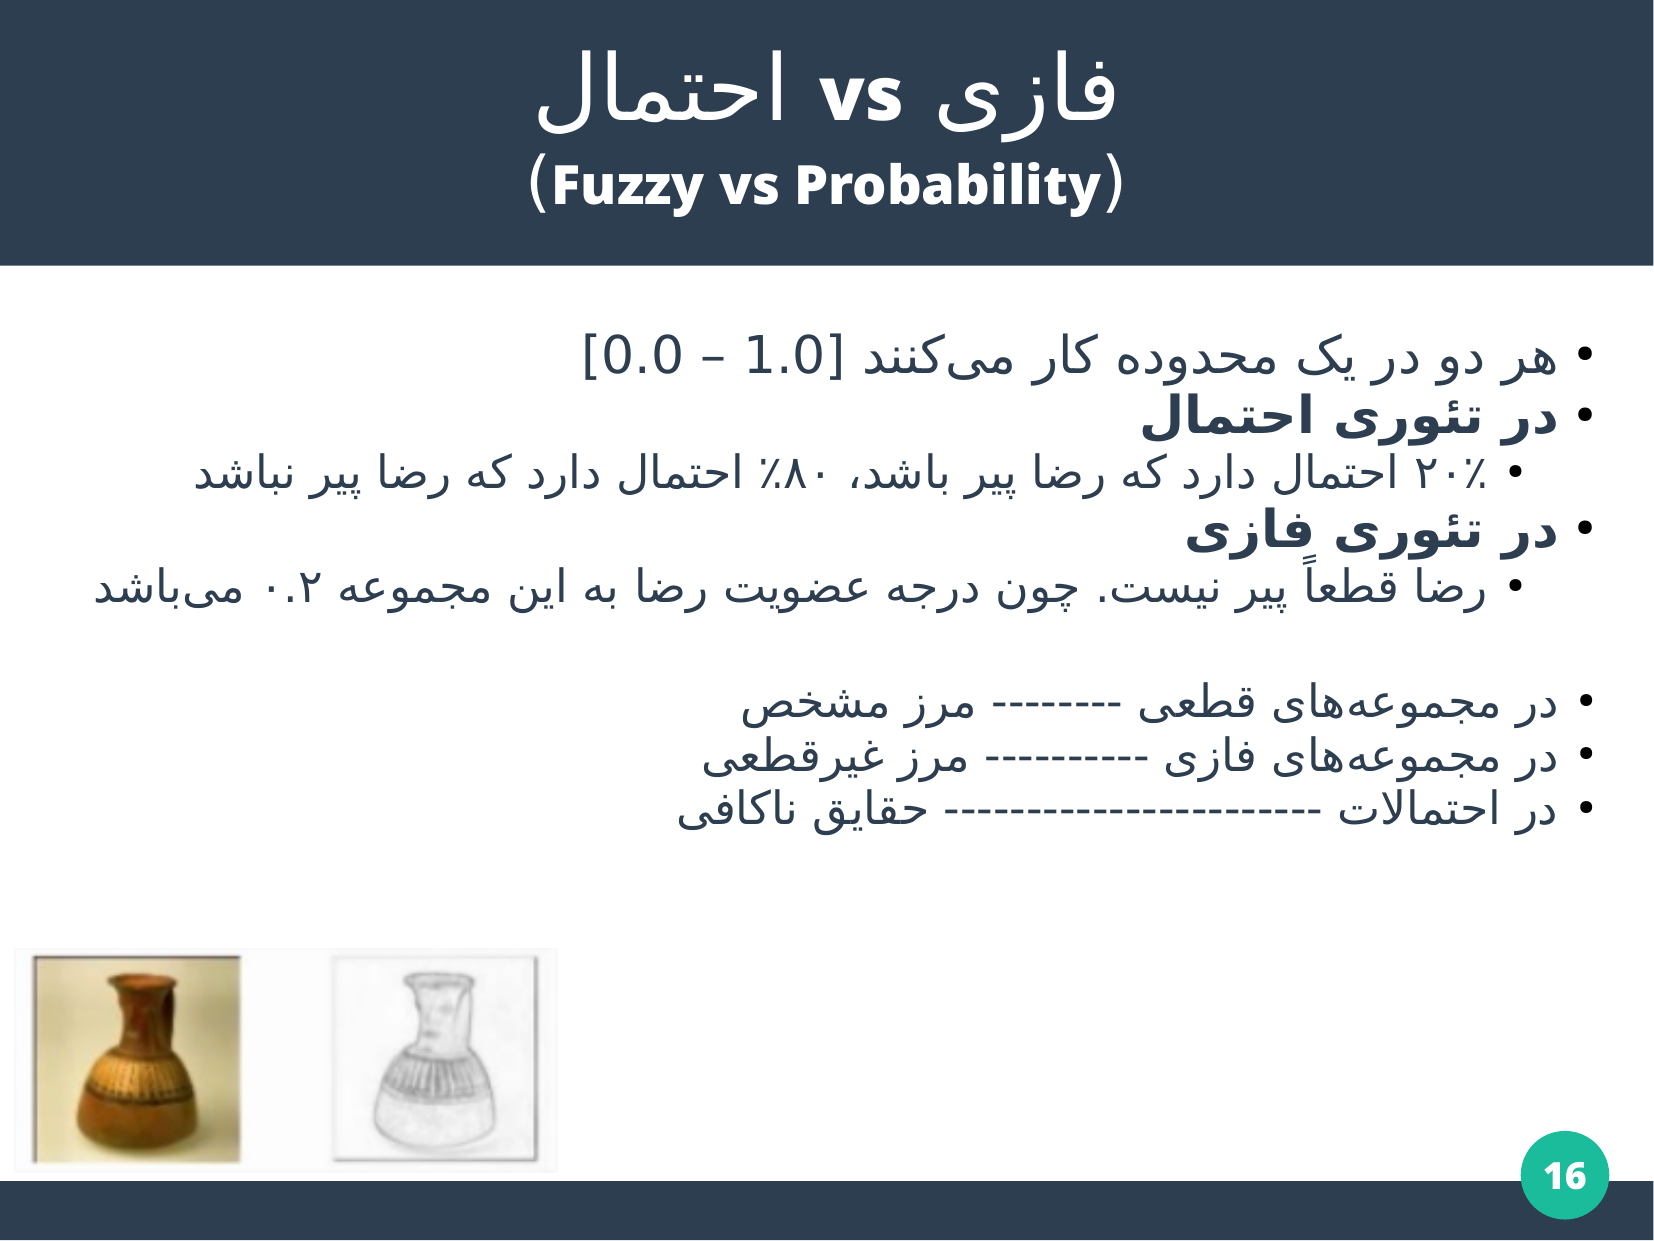

# فازی vs احتمال (Fuzzy vs Probability)
هر دو در یک محدوده کار می‌کنند [1.0 – 0.0]
در تئوری احتمال
۲۰٪ احتمال دارد که رضا پیر باشد، ۸۰٪ احتمال دارد که رضا پیر نباشد
در تئوری فازی
رضا قطعاً پیر نیست. چون درجه عضویت رضا به این مجموعه ۰.۲ می‌باشد
در مجموعه‌های قطعی -------- مرز مشخص
در مجموعه‌های فازی ---------- مرز غیرقطعی
در احتمالات ----------------------- حقایق ناکافی
16